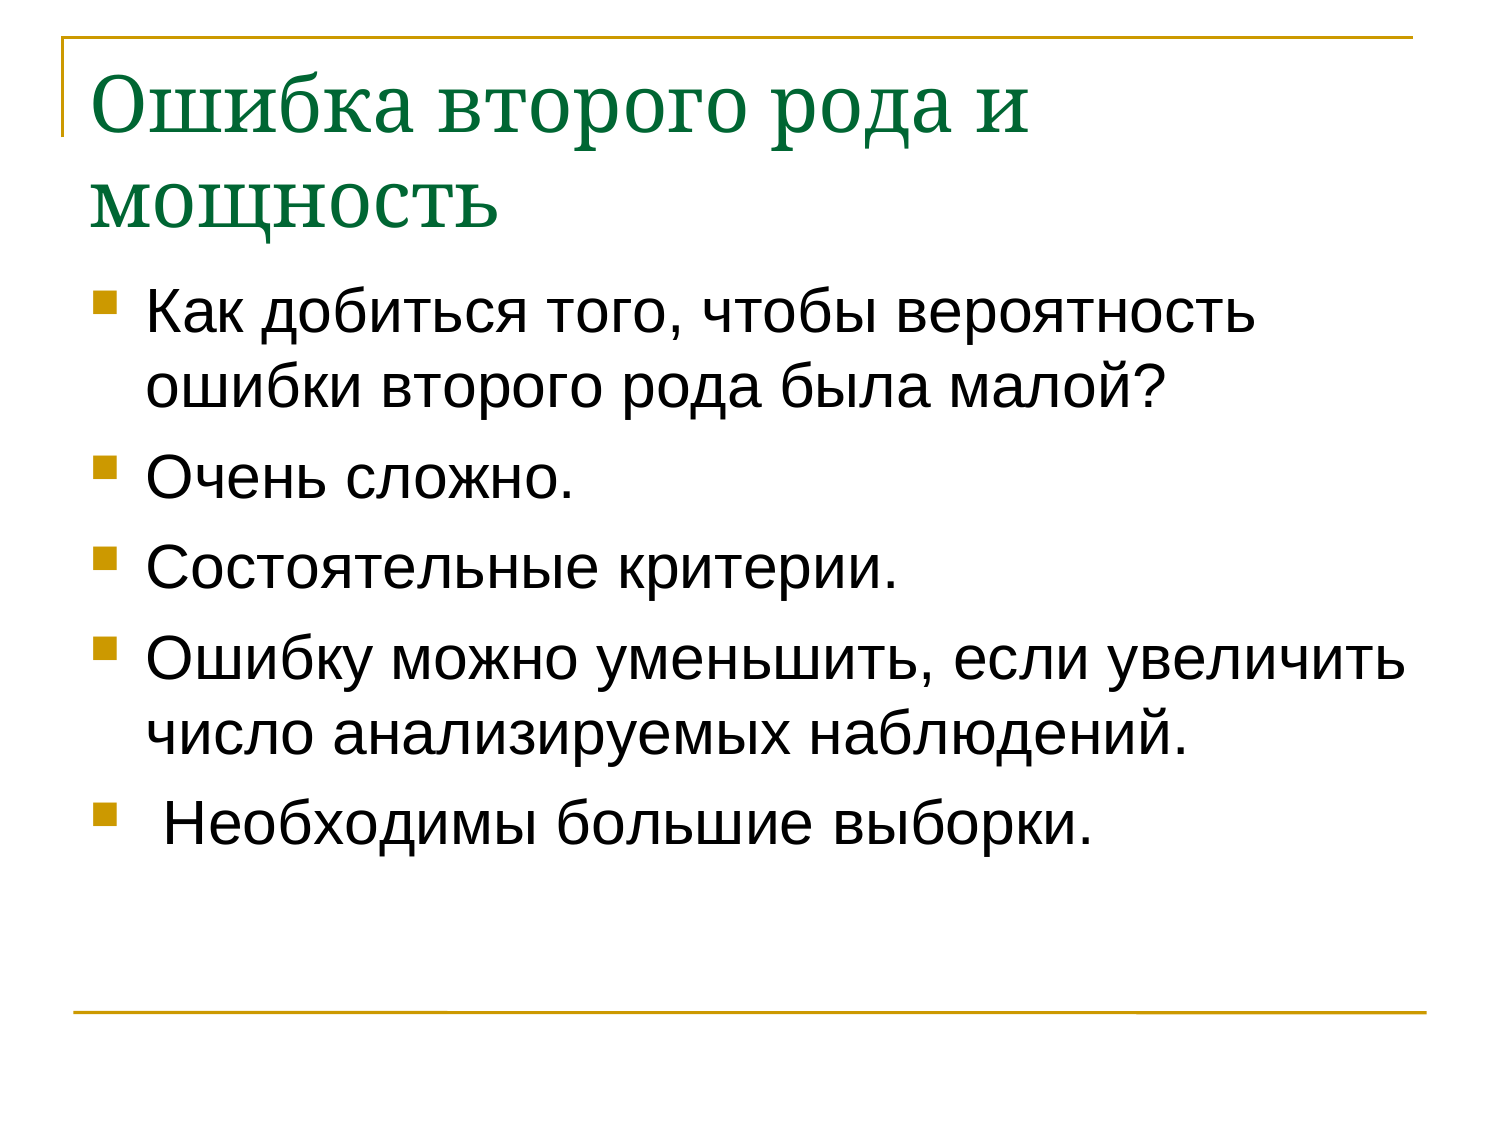

# Ошибка второго рода и мощность
Как добиться того, чтобы вероятность ошибки второго рода была малой?
Очень сложно.
Состоятельные критерии.
Ошибку можно уменьшить, если увеличить число анализируемых наблюдений.
 Необходимы большие выборки.